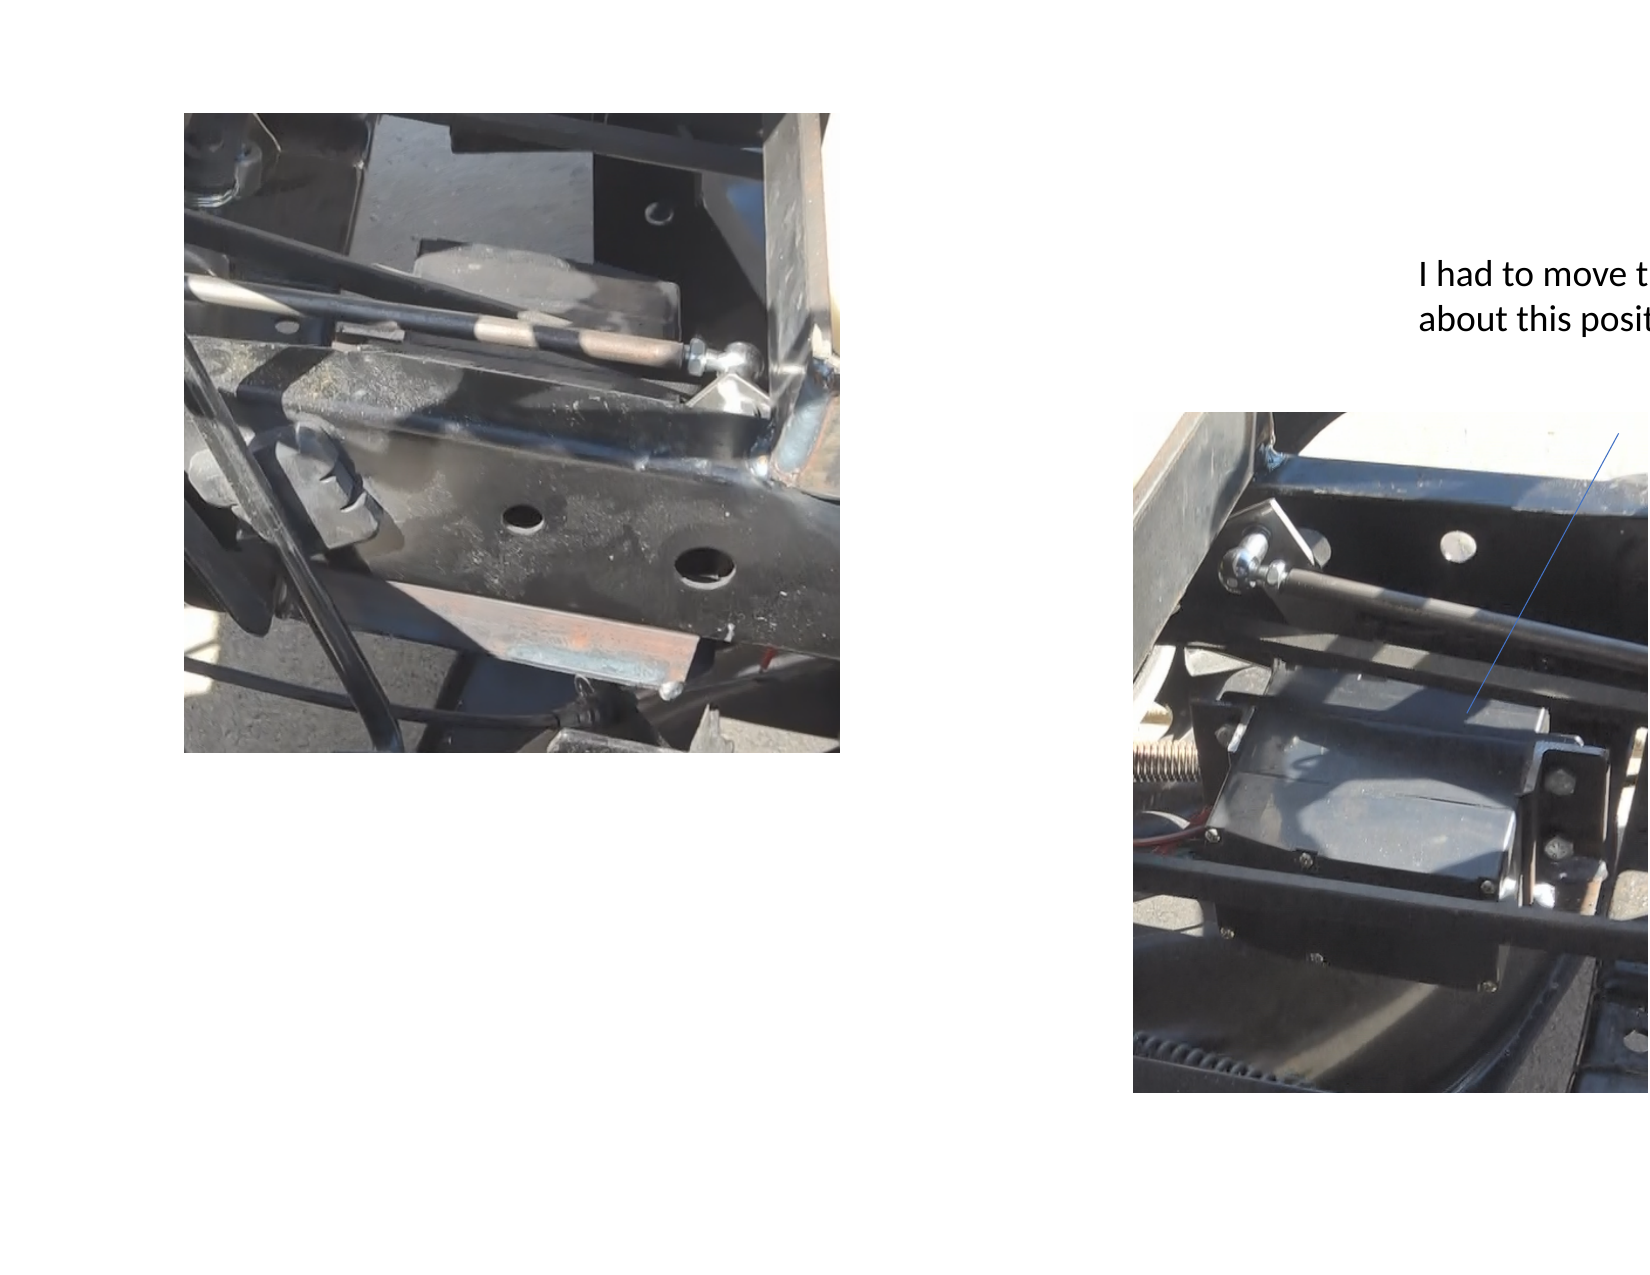

I had to move the control arm to about this position